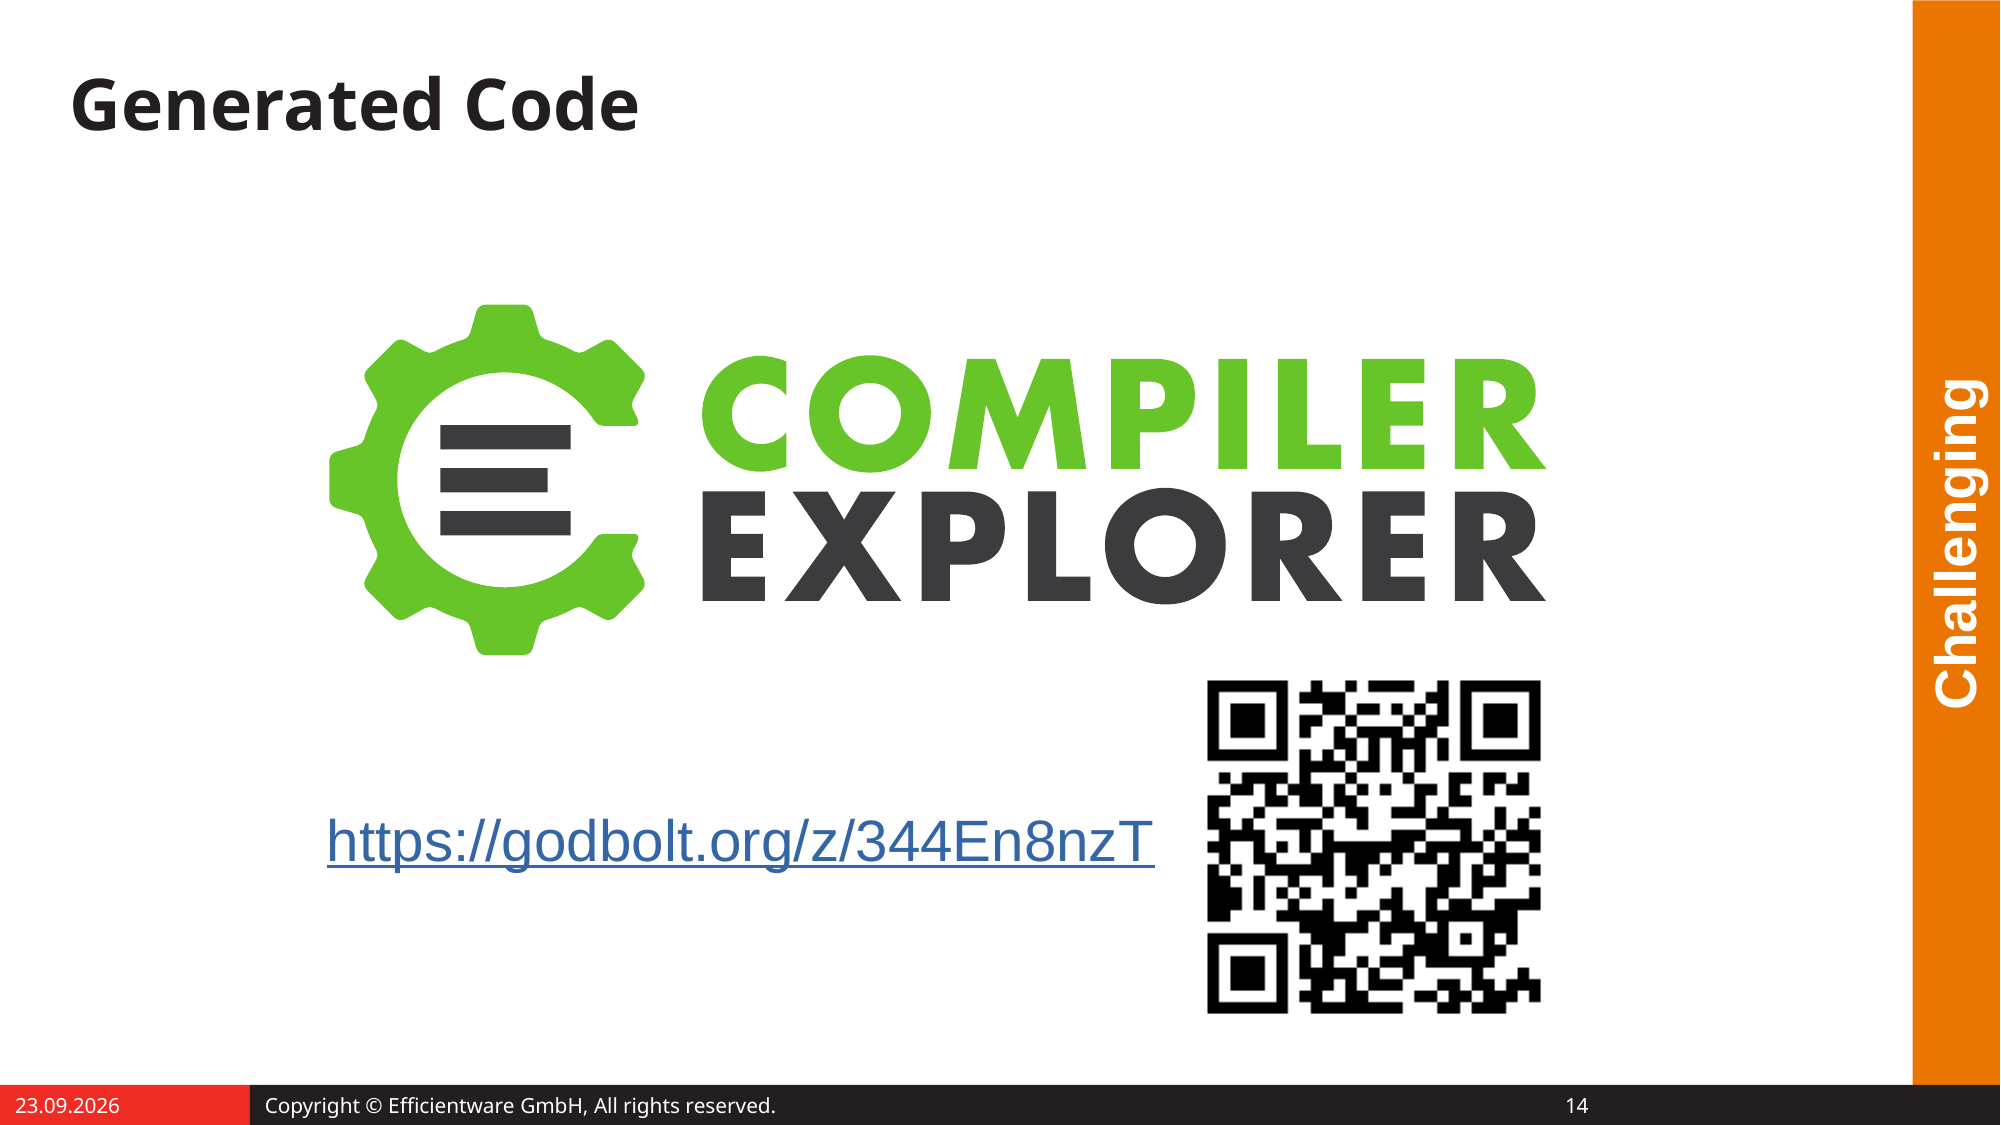

# Generated Code
Challenging
https://godbolt.org/z/344En8nzT
Copyright © Efficientware GmbH, All rights reserved.